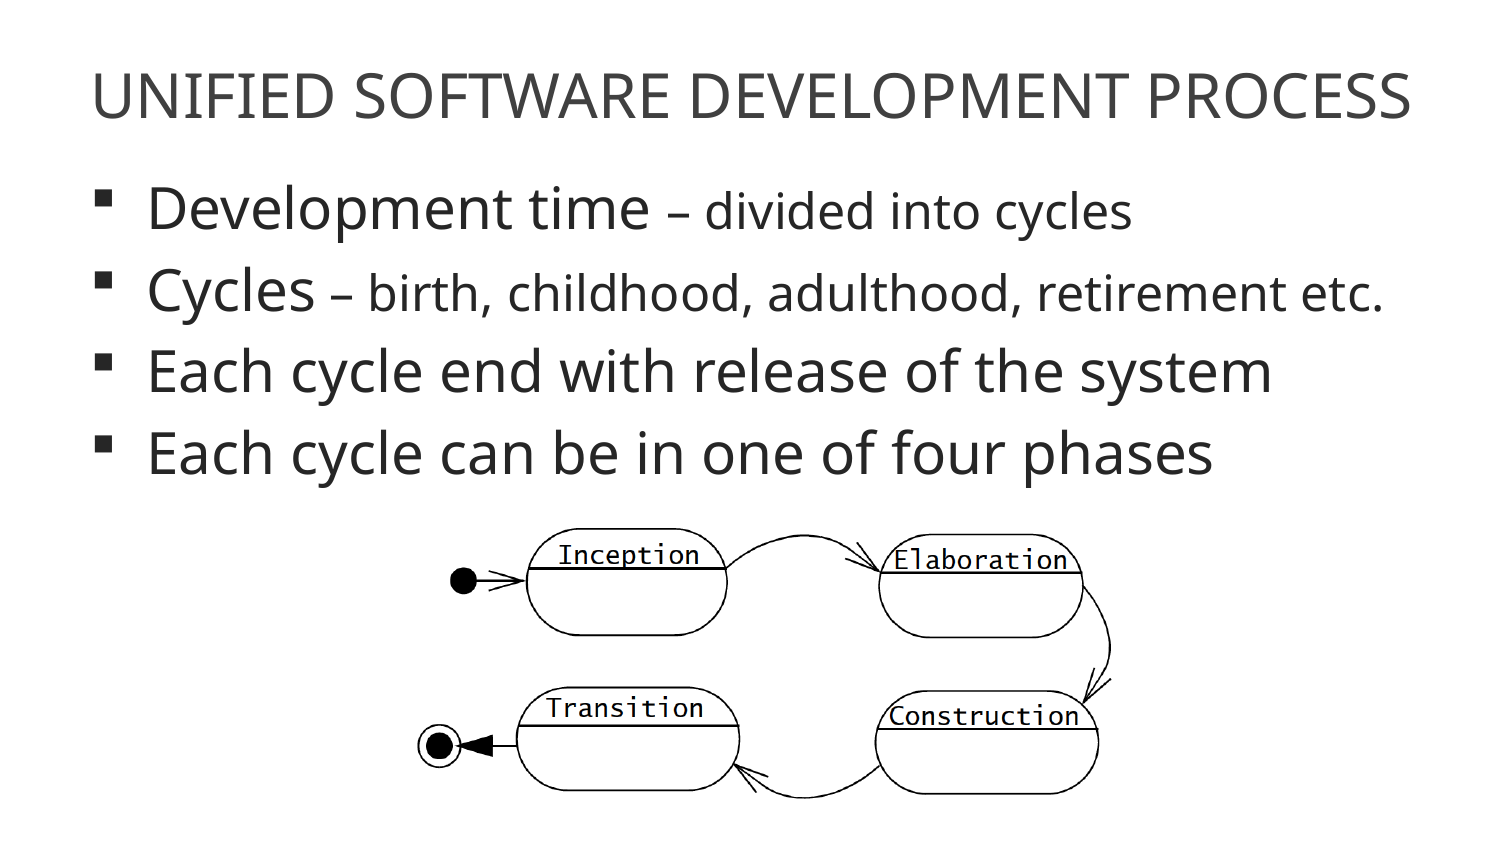

# Unified software development process
Development time – divided into cycles
Cycles – birth, childhood, adulthood, retirement etc.
Each cycle end with release of the system
Each cycle can be in one of four phases